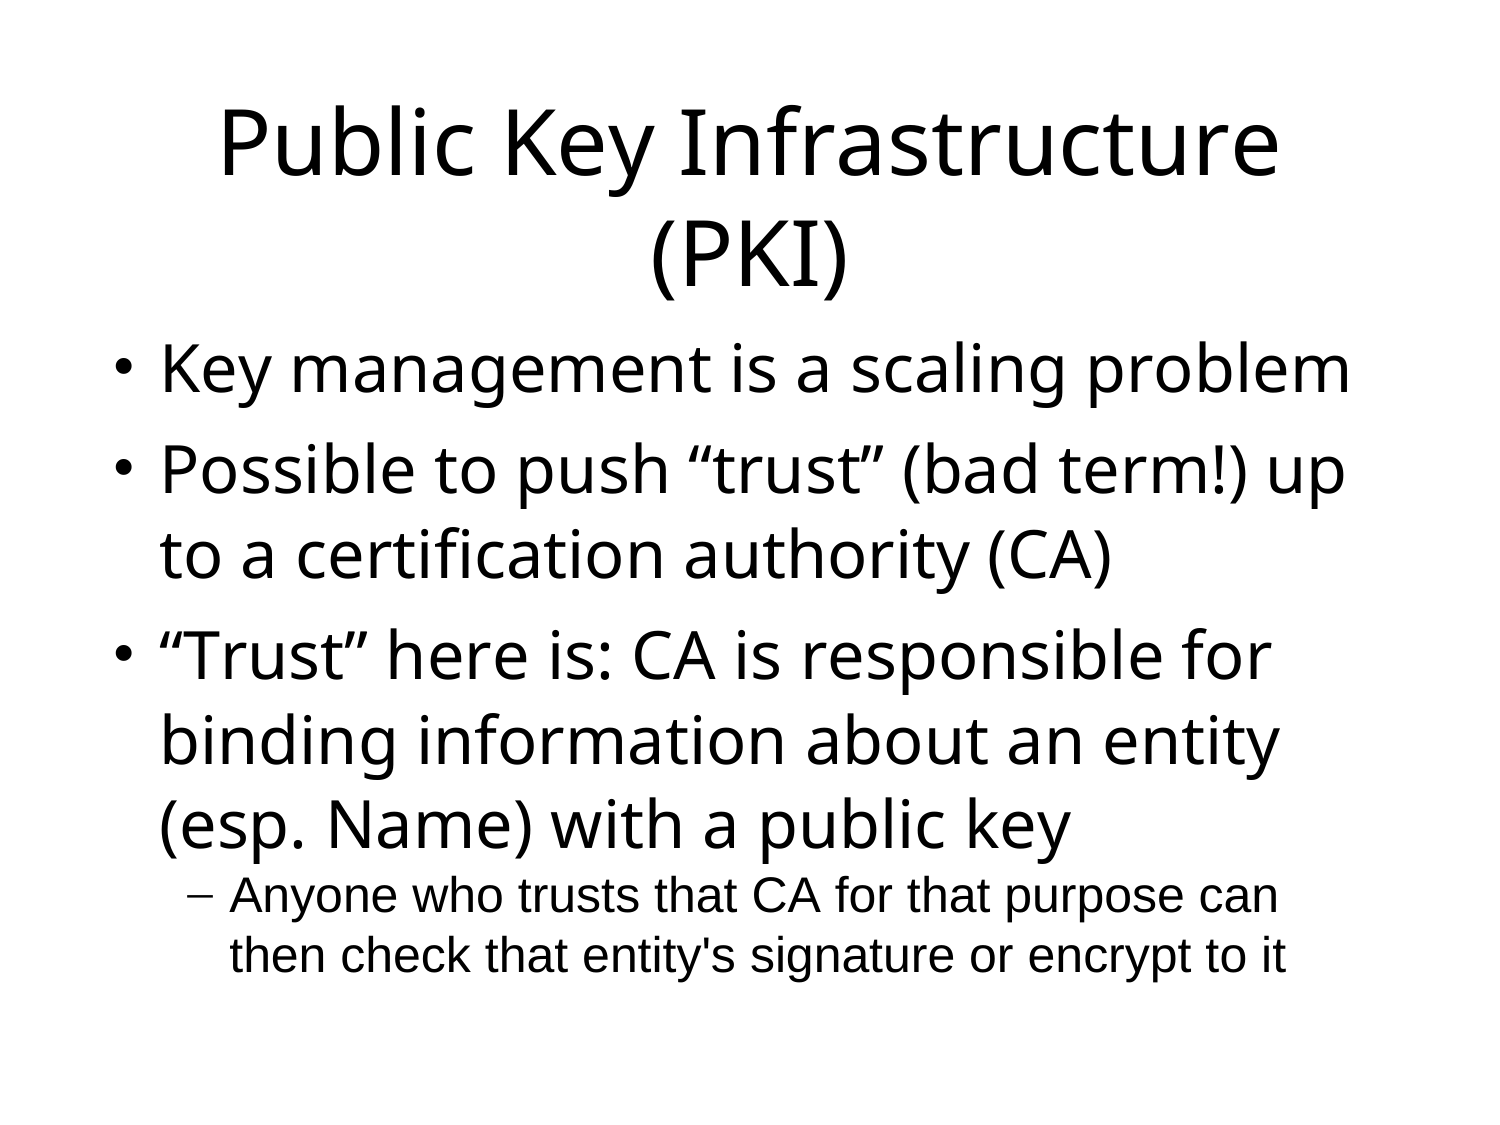

Public Key Infrastructure (PKI)
Key management is a scaling problem
Possible to push “trust” (bad term!) up to a certification authority (CA)
“Trust” here is: CA is responsible for binding information about an entity (esp. Name) with a public key
Anyone who trusts that CA for that purpose can then check that entity's signature or encrypt to it